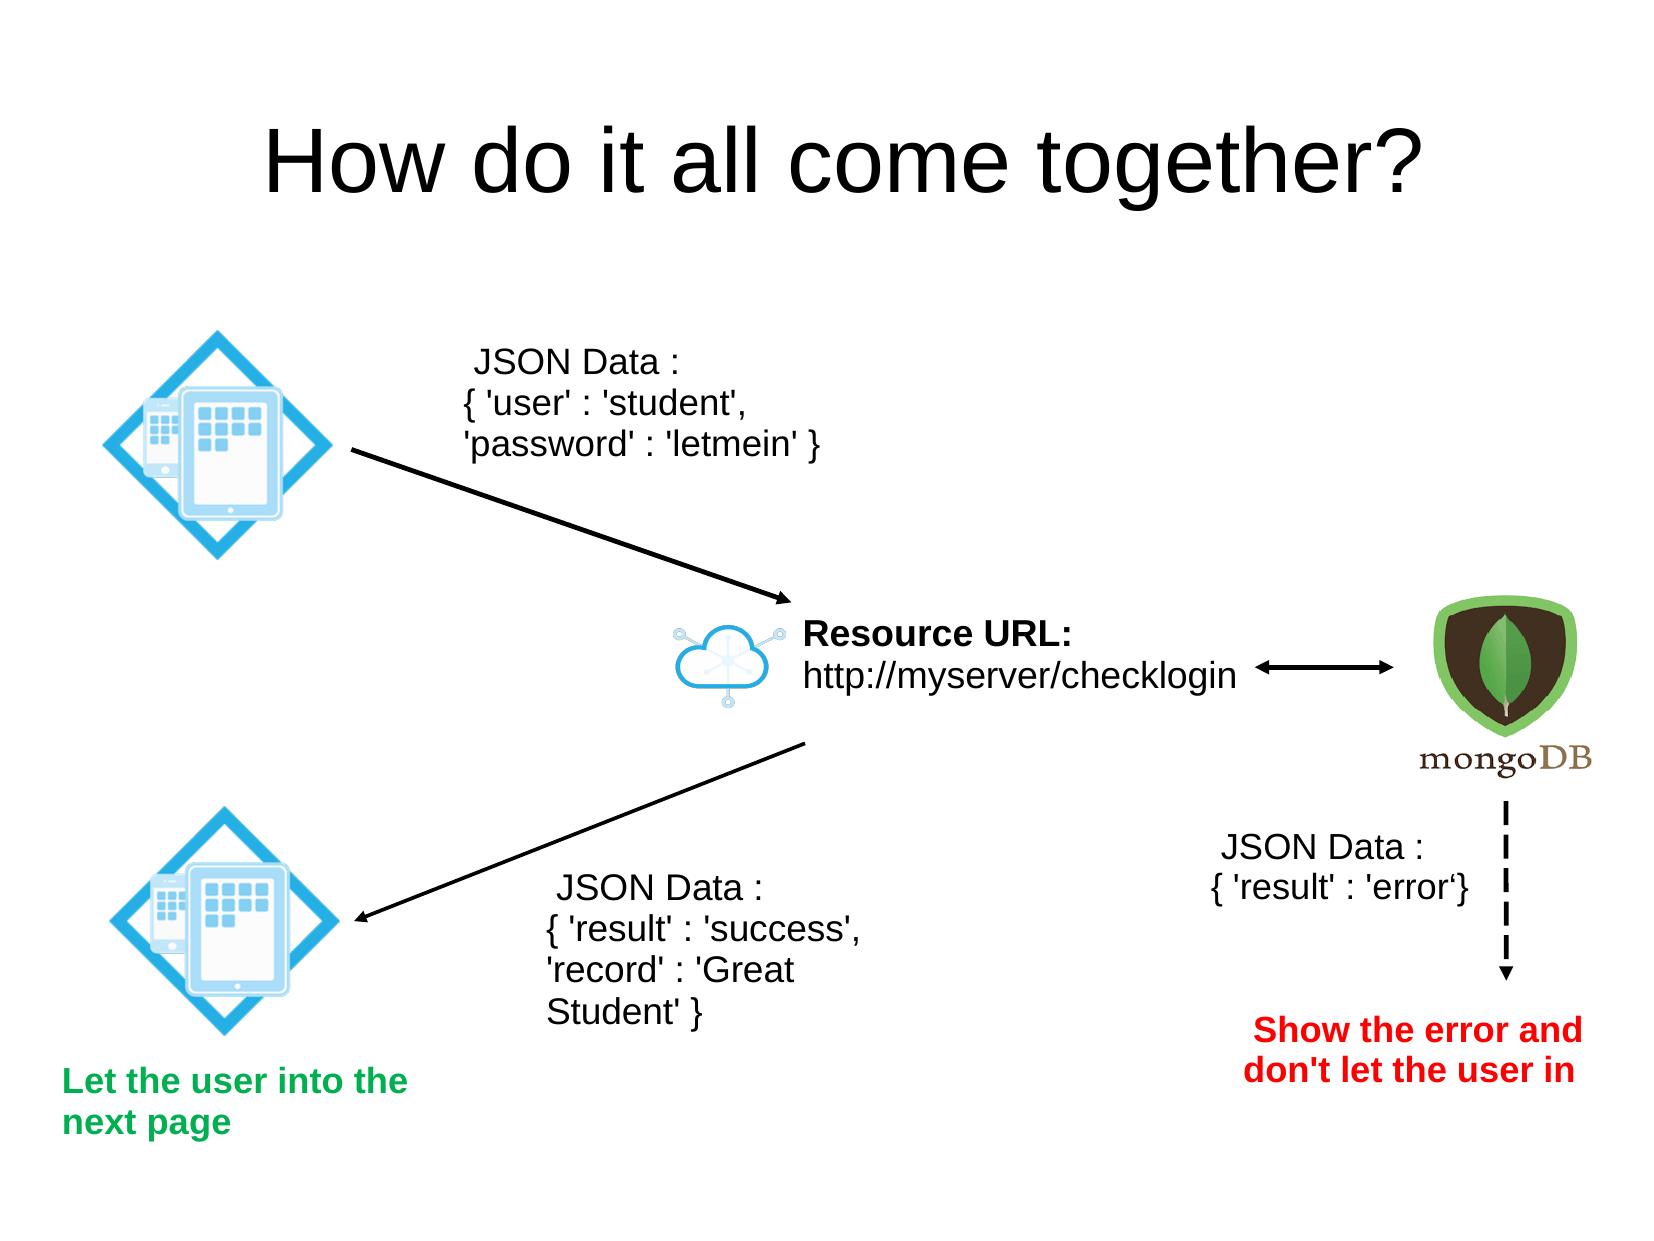

# How do it all come together?
 JSON Data :
{ 'user' : 'student', 'password' : 'letmein' }
Resource URL:
http://myserver/checklogin
 JSON Data :
{ 'result' : 'error‘}
 JSON Data :
{ 'result' : 'success', 'record' : 'Great Student' }
 Show the error and don't let the user in
Let the user into the next page